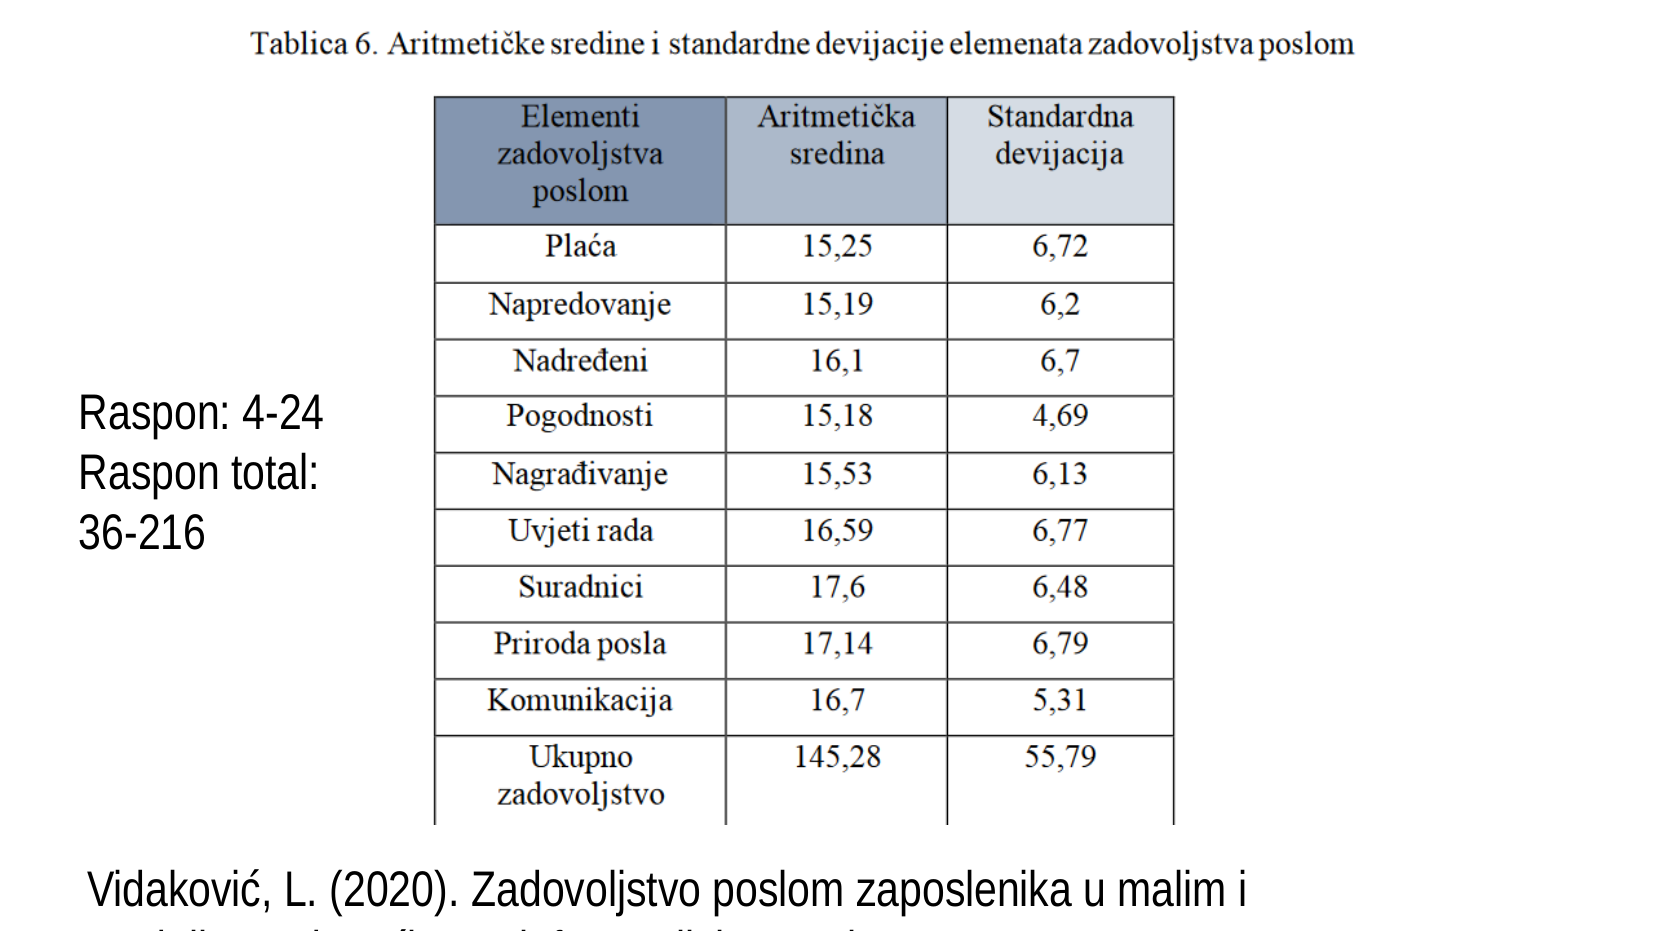

Raspon: 4-24
Raspon total: 36-216
Vidaković, L. (2020). Zadovoljstvo poslom zaposlenika u malim i srednjim poduzećima u informacijskom sektoru